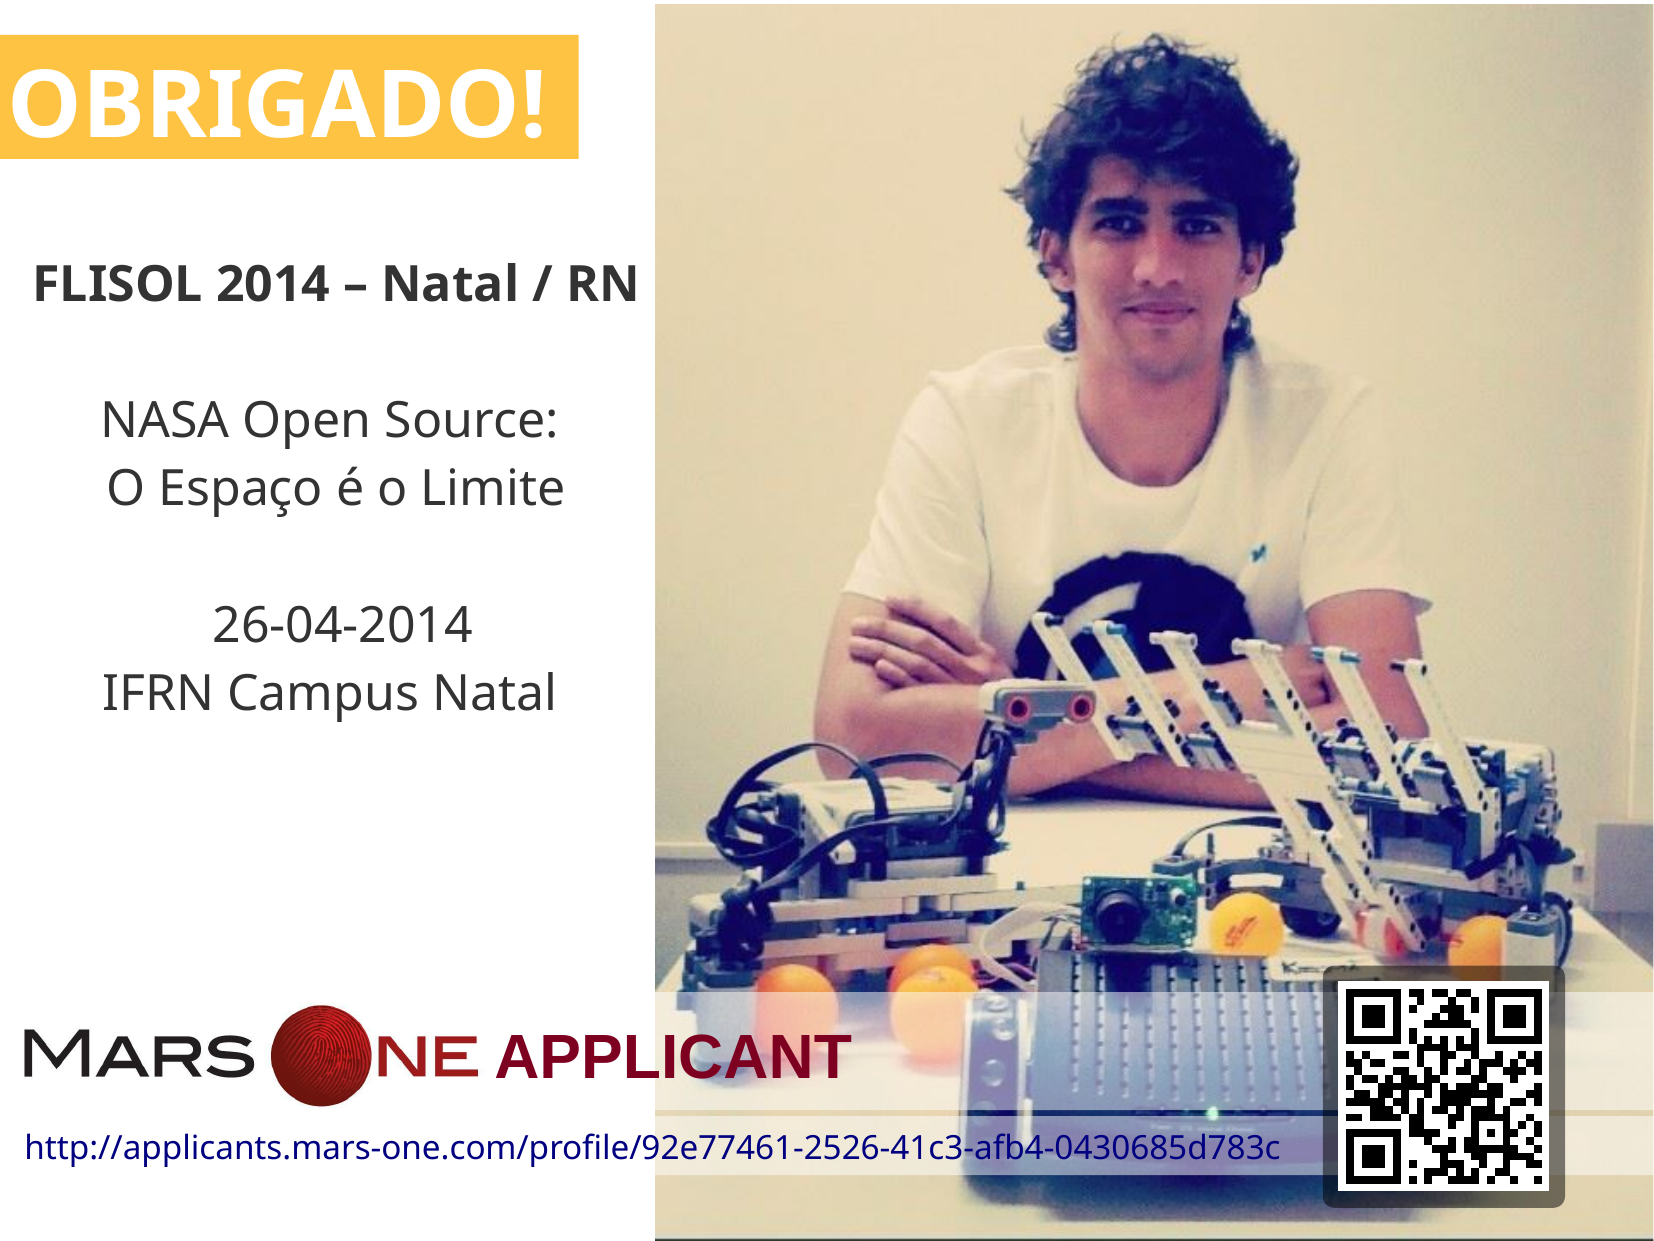

OBRIGADO!
FLISOL 2014 – Natal / RN
NASA Open Source:
O Espaço é o Limite
 26-04-2014
IFRN Campus Natal
APPLICANT
http://applicants.mars-one.com/profile/92e77461-2526-41c3-afb4-0430685d783c